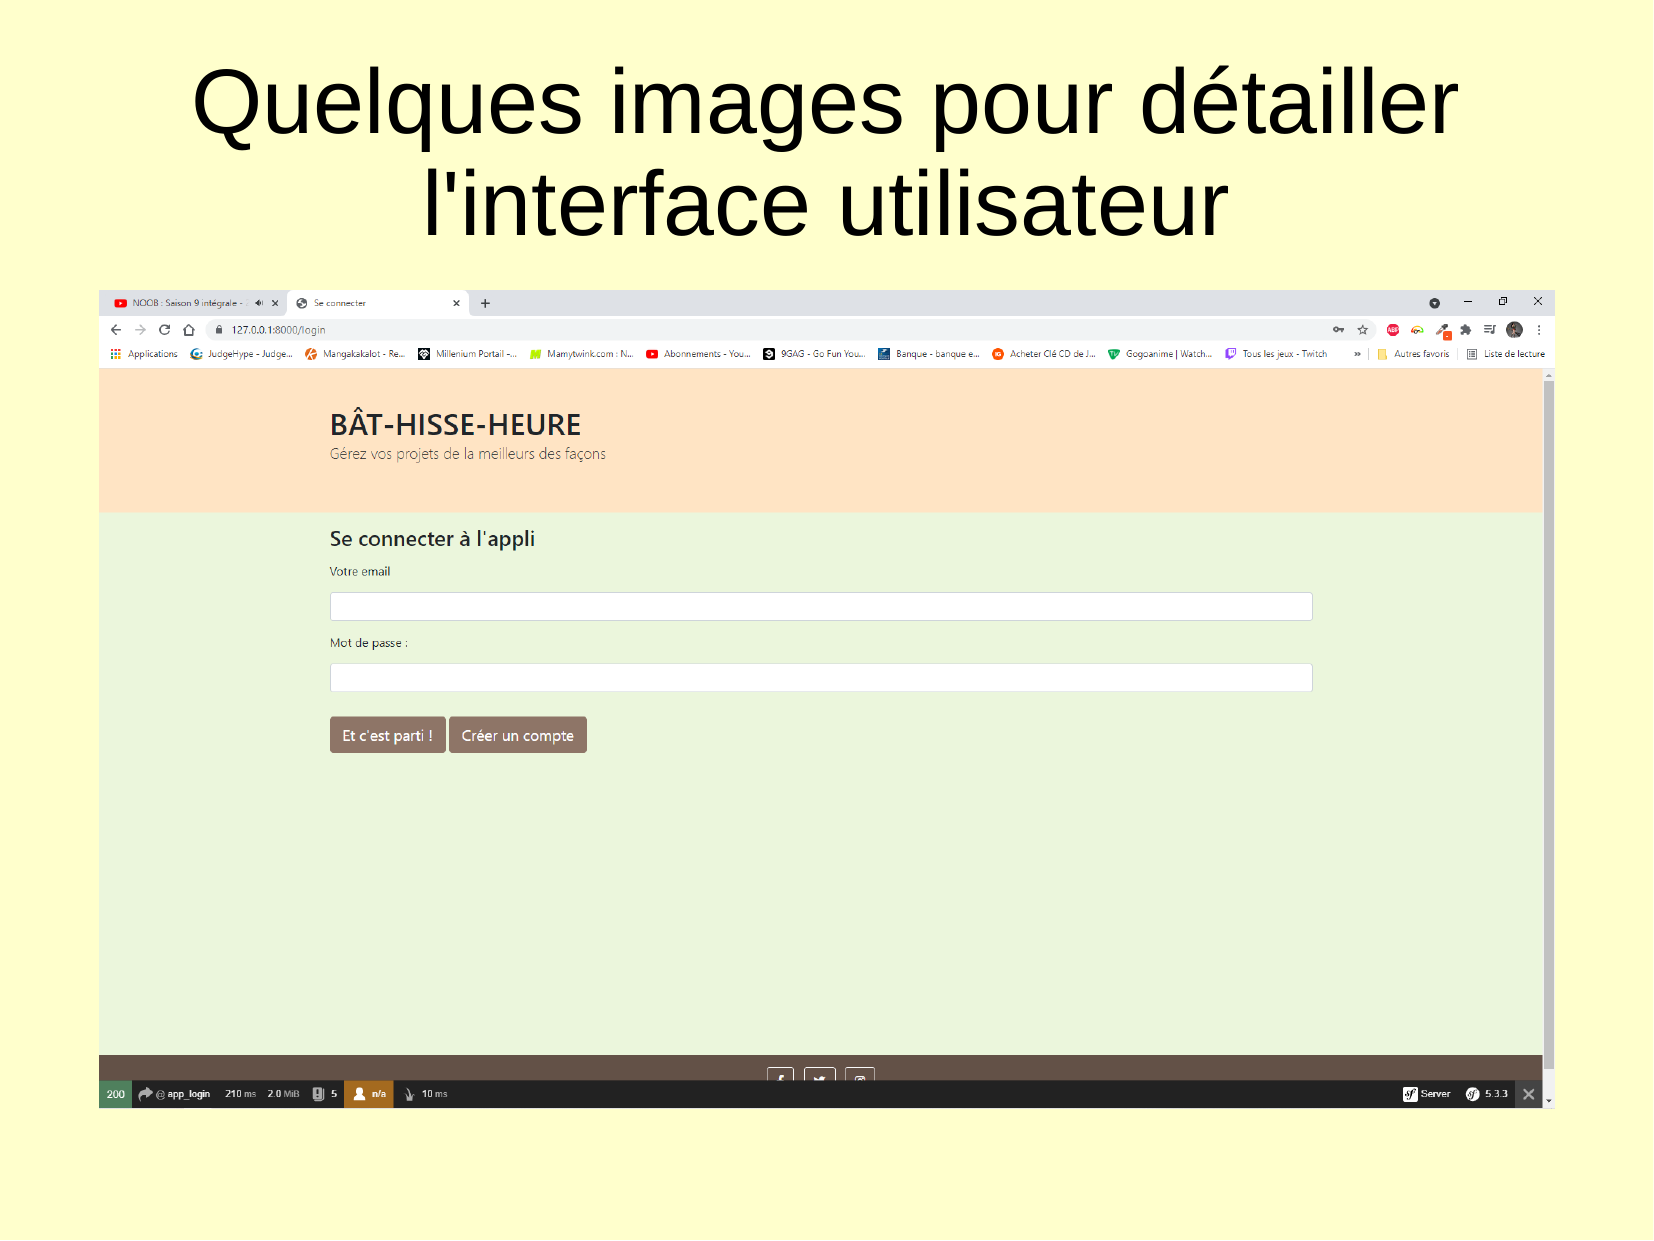

# Quelques images pour détailler l'interface utilisateur